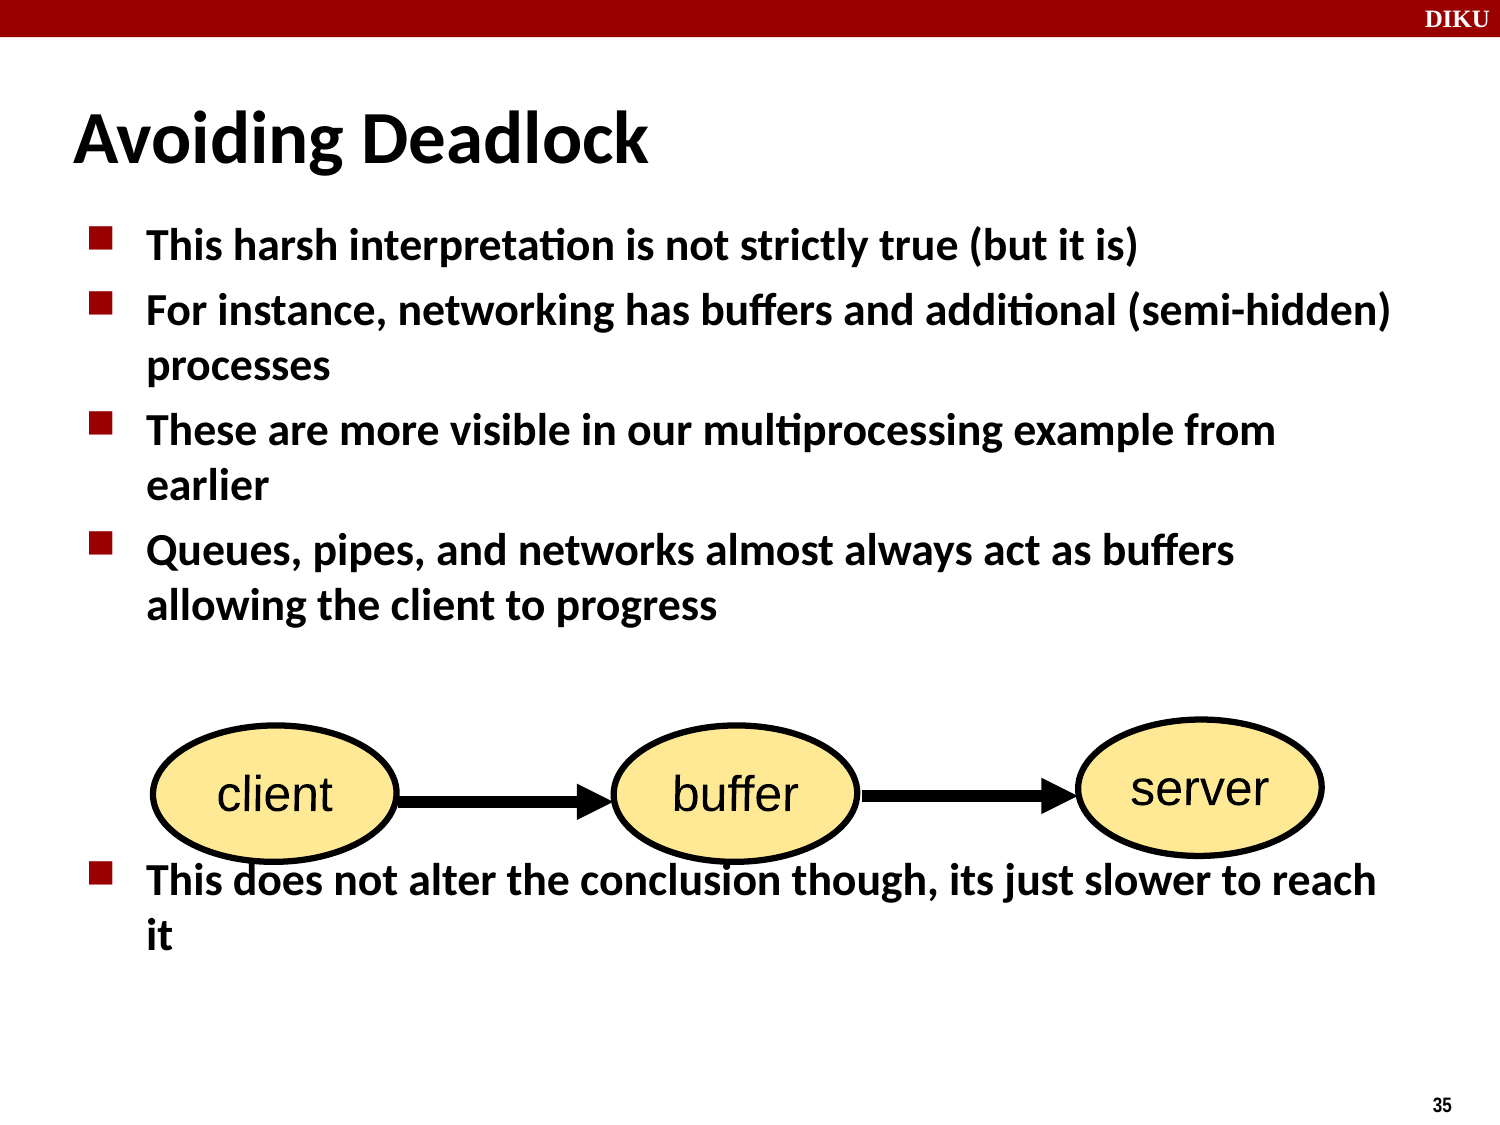

Avoiding Deadlock
This harsh interpretation is not strictly true (but it is)
For instance, networking has buffers and additional (semi-hidden) processes
These are more visible in our multiprocessing example from earlier
Queues, pipes, and networks almost always act as buffers allowing the client to progress
This does not alter the conclusion though, its just slower to reach it
server
client
buffer